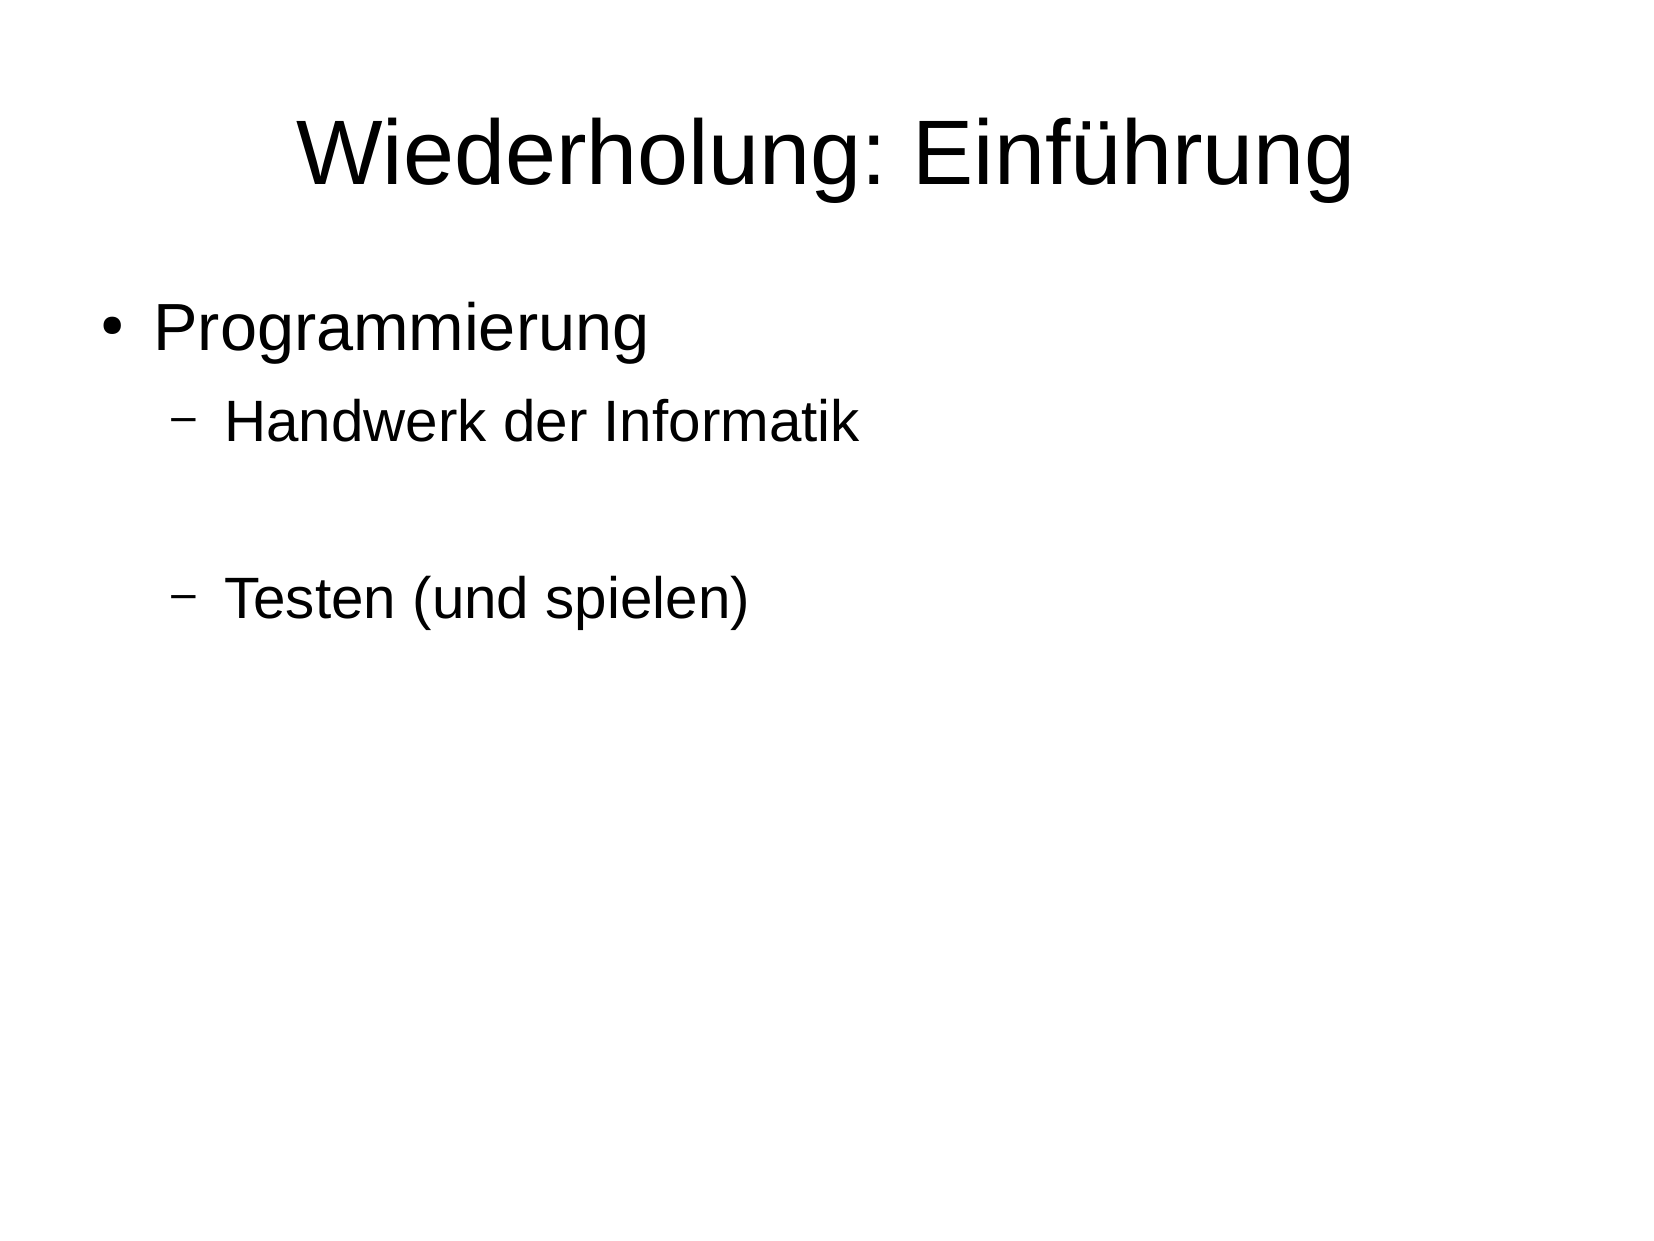

# Wiederholung: Einführung
Programmierung
Handwerk der Informatik
Testen (und spielen)